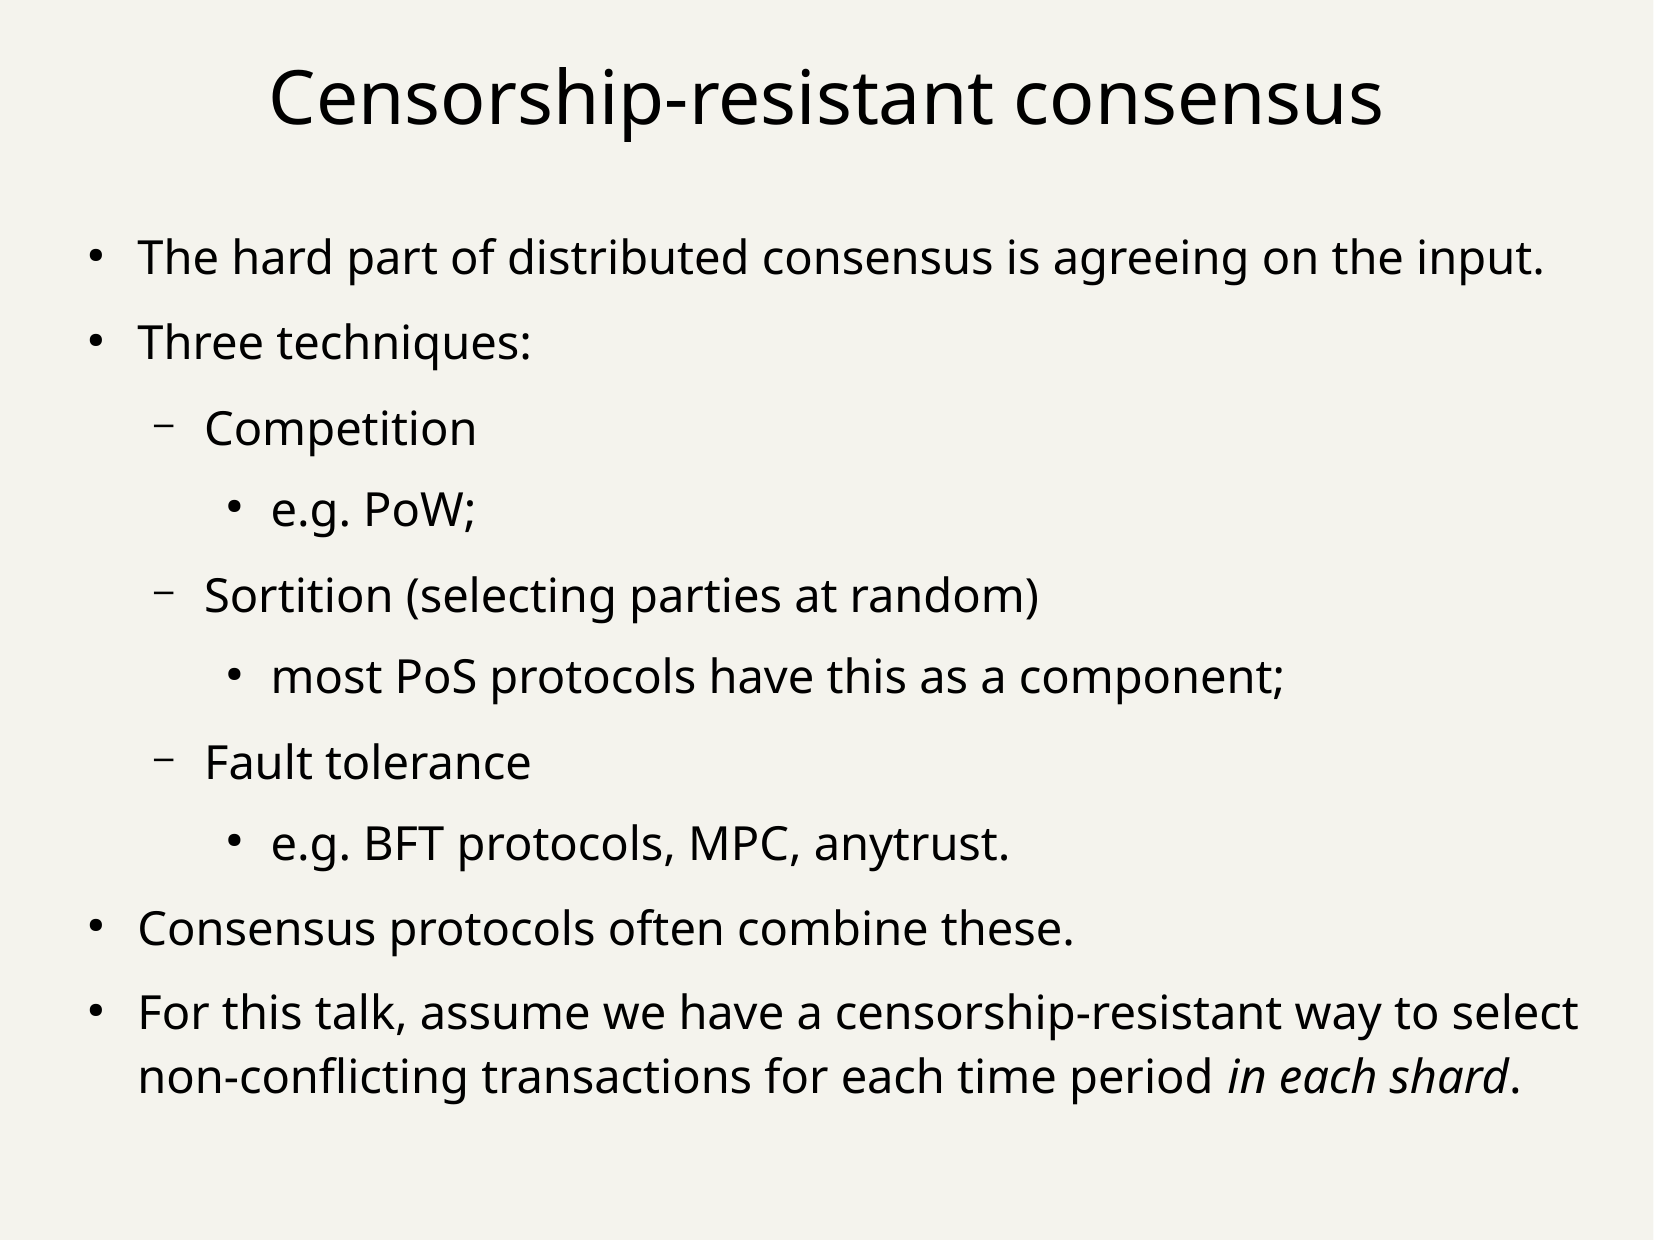

# Censorship-resistant consensus
The hard part of distributed consensus is agreeing on the input.
Three techniques:
Competition
e.g. PoW;
Sortition (selecting parties at random)
most PoS protocols have this as a component;
Fault tolerance
e.g. BFT protocols, MPC, anytrust.
Consensus protocols often combine these.
For this talk, assume we have a censorship-resistant way to select non-conflicting transactions for each time period in each shard.